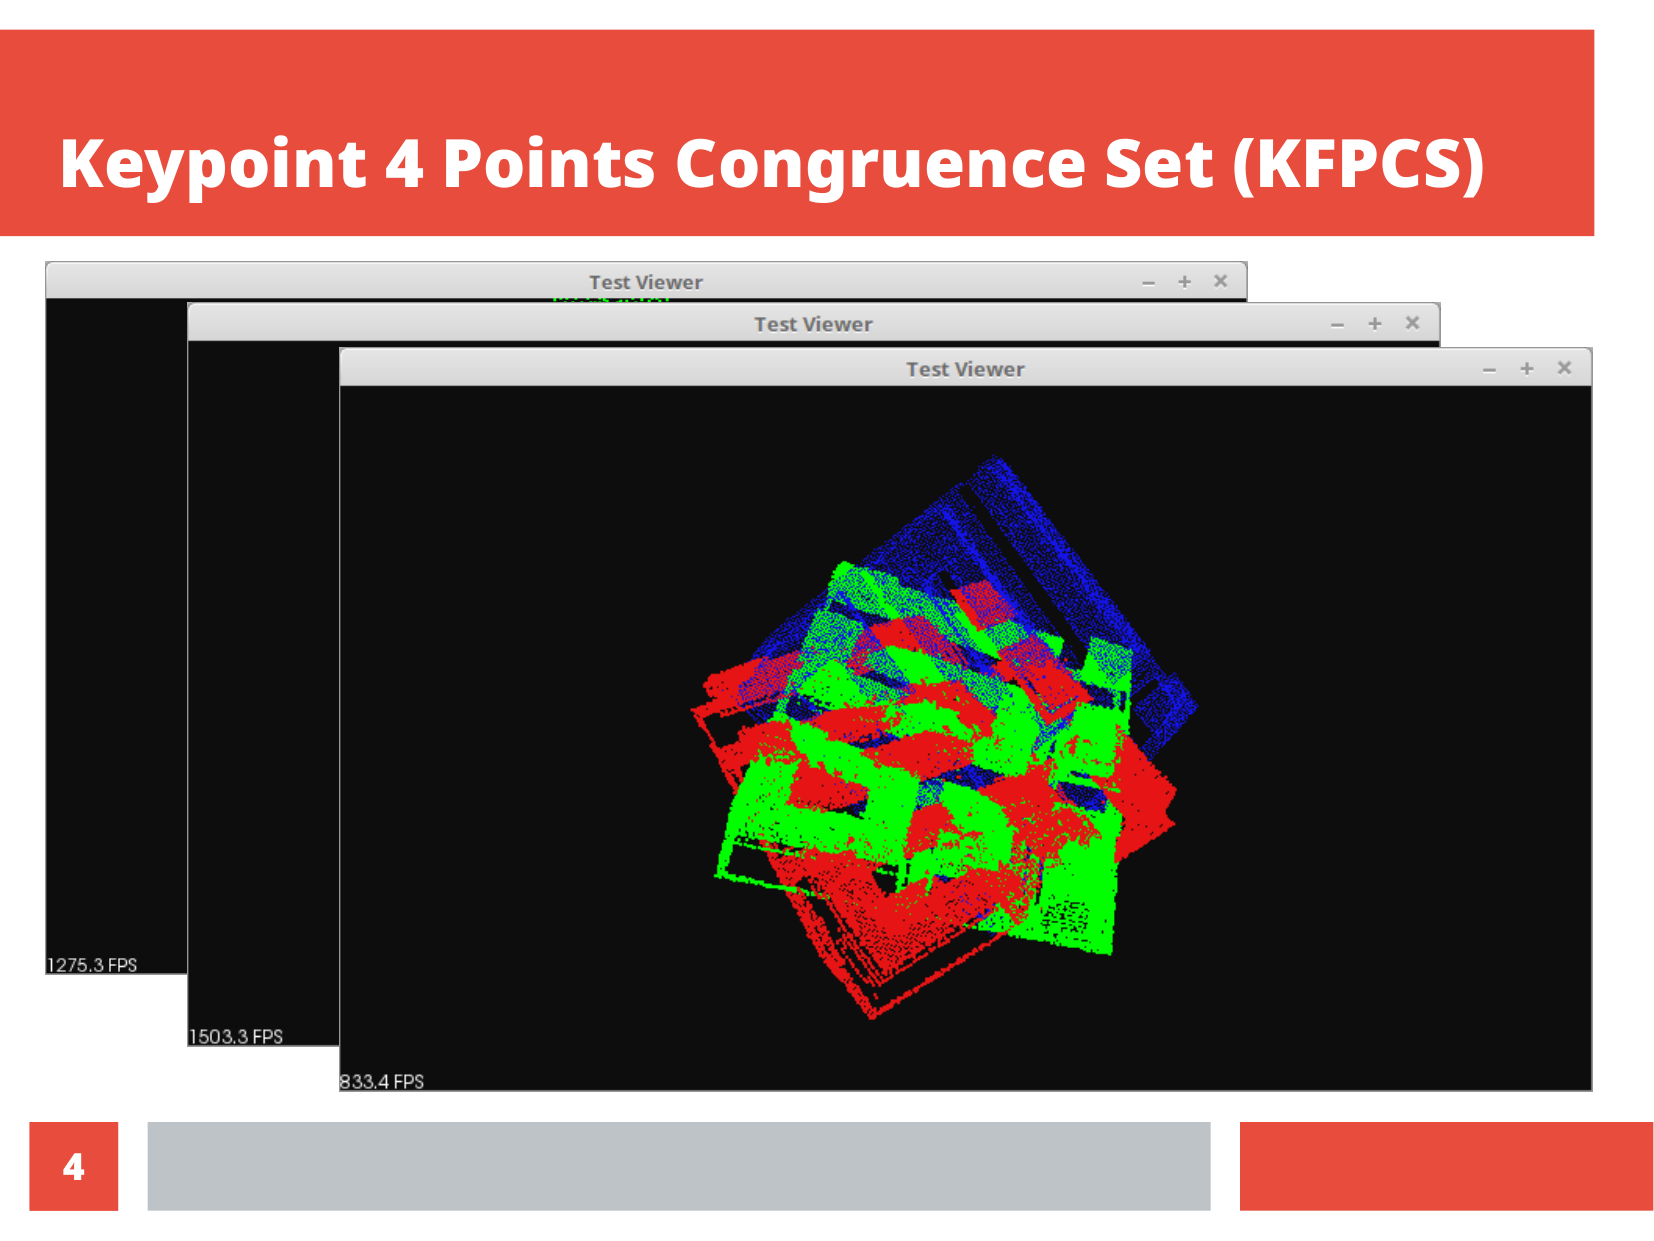

# Keypoint 4 Points Congruence Set (KFPCS)
4